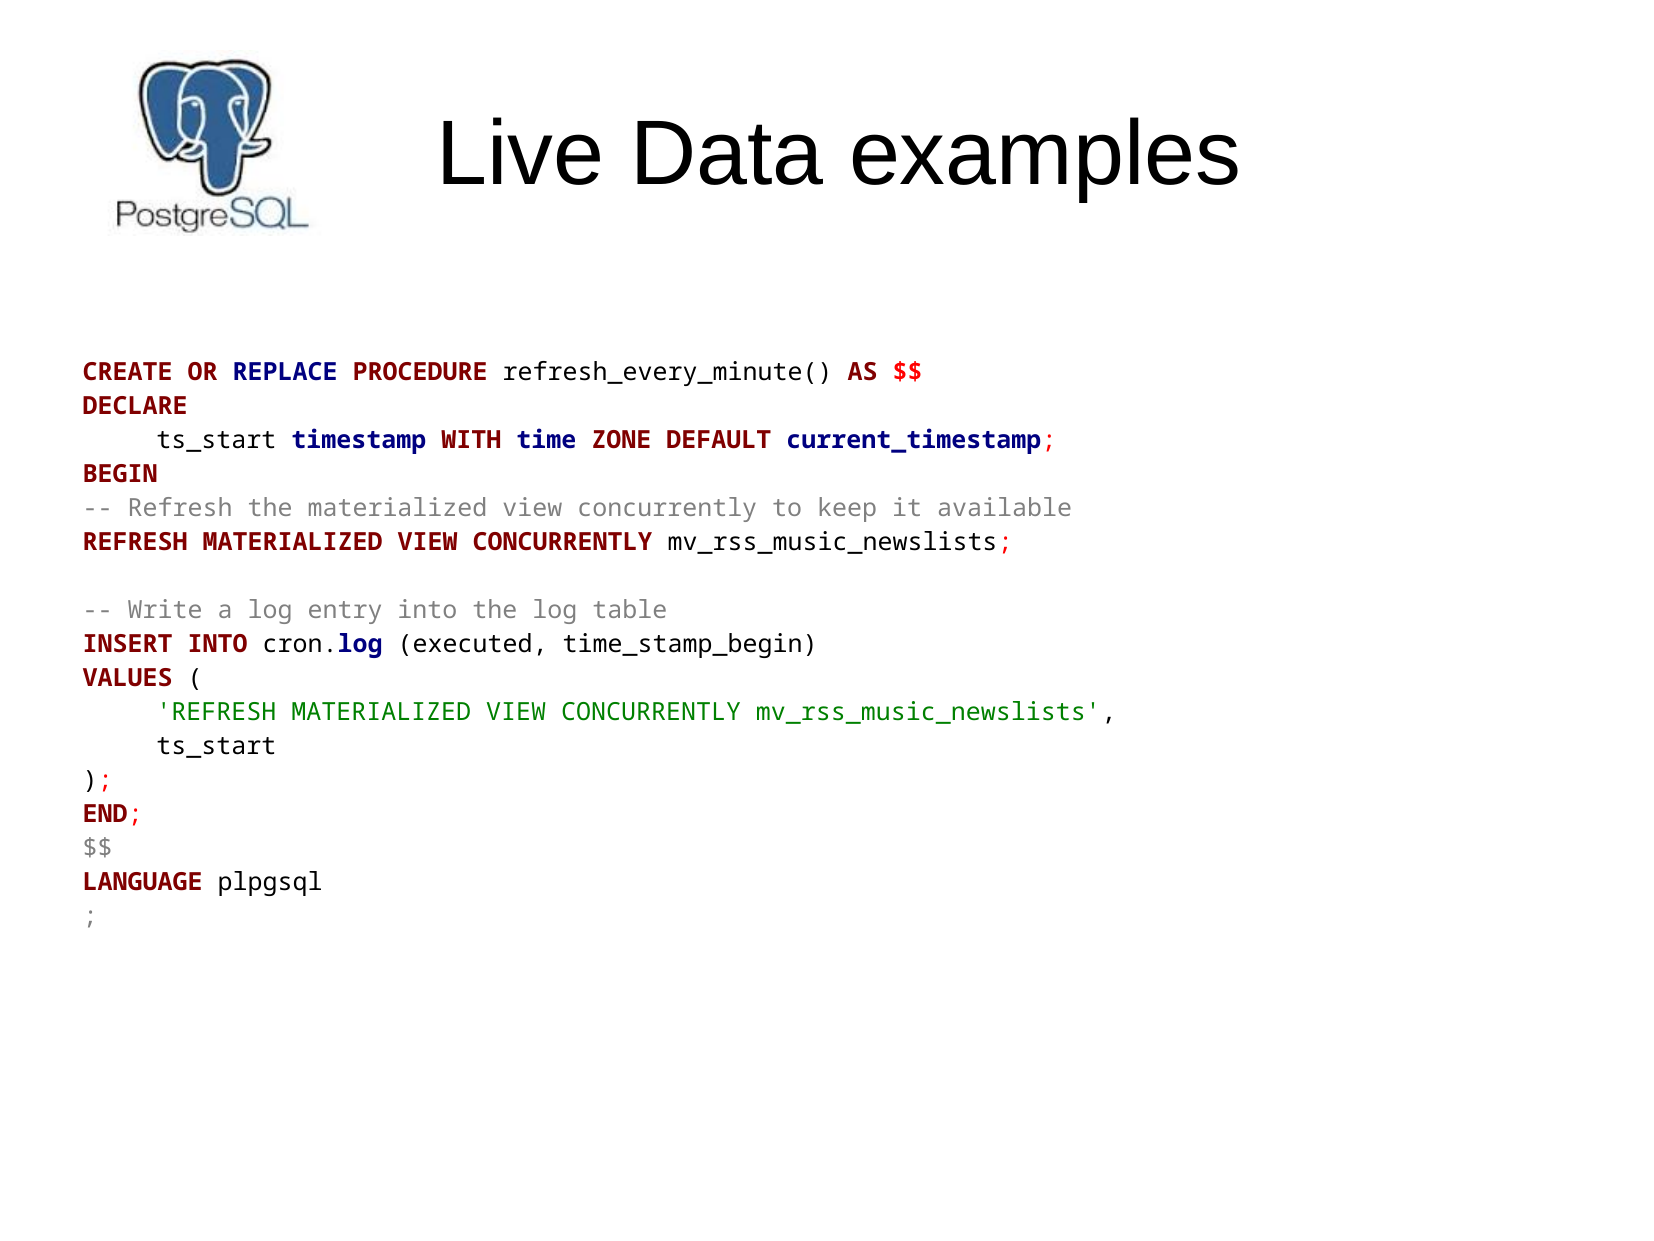

# Live Data examples
CREATE OR REPLACE PROCEDURE refresh_every_minute() AS $$
DECLARE
	ts_start timestamp WITH time ZONE DEFAULT current_timestamp;
BEGIN
-- Refresh the materialized view concurrently to keep it available
REFRESH MATERIALIZED VIEW CONCURRENTLY mv_rss_music_newslists;
-- Write a log entry into the log table
INSERT INTO cron.log (executed, time_stamp_begin)
VALUES (
	'REFRESH MATERIALIZED VIEW CONCURRENTLY mv_rss_music_newslists',
	ts_start
);
END;
$$
LANGUAGE plpgsql
;